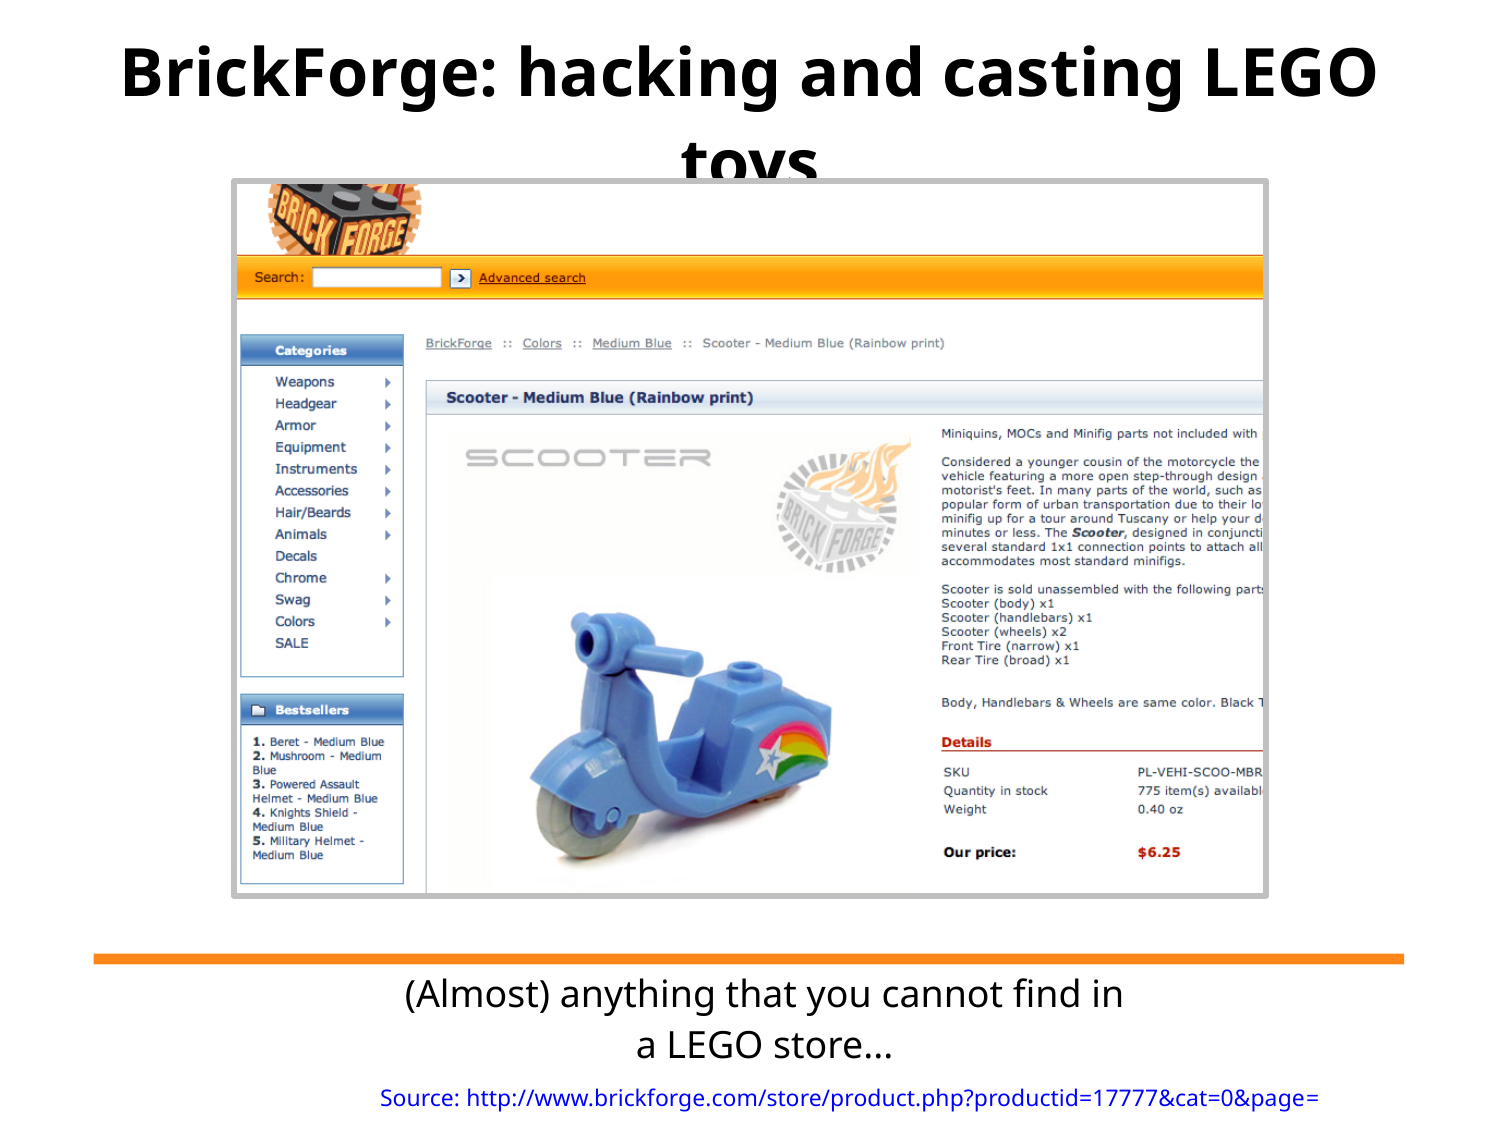

# BrickForge: hacking and casting LEGO toys
(Almost) anything that you cannot find in a LEGO store...
Source: http://www.brickforge.com/store/product.php?productid=17777&cat=0&page=